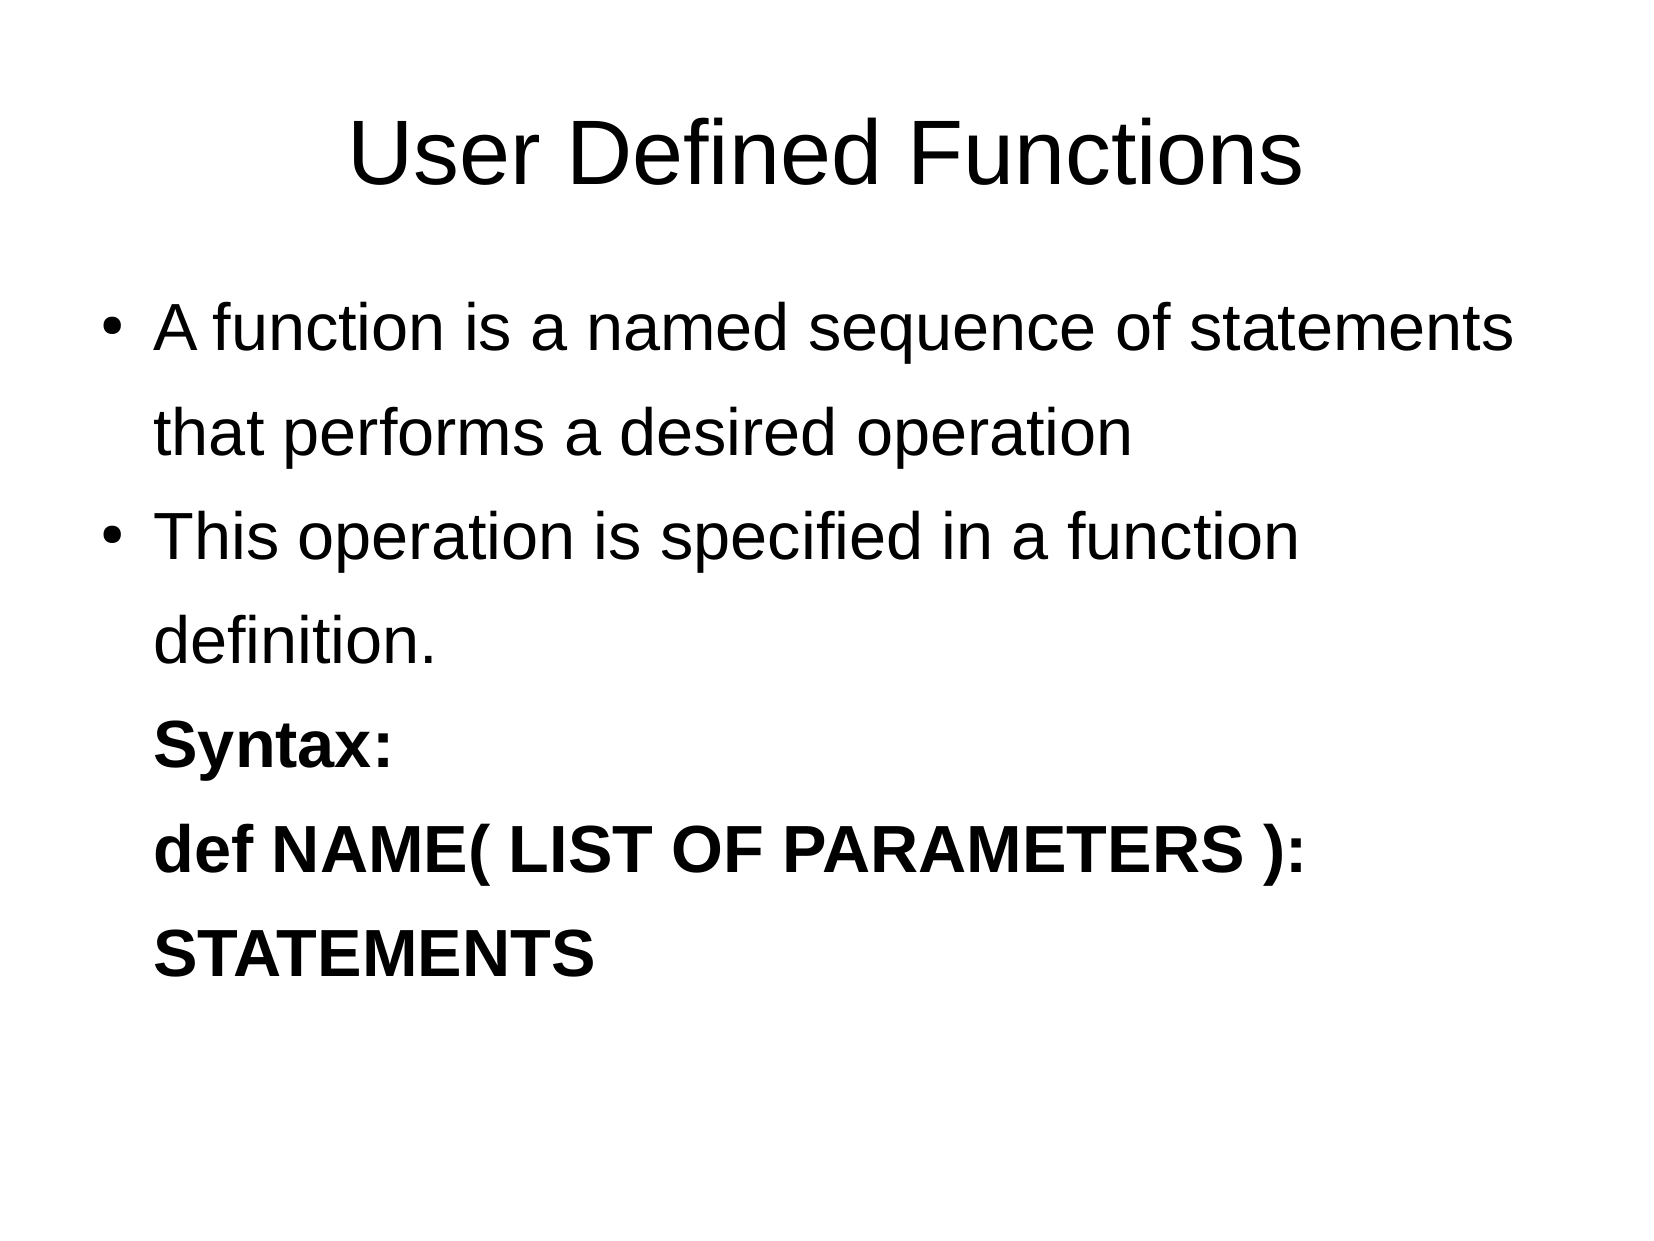

# User Defined Functions
A function is a named sequence of statements
that performs a desired operation
This operation is specified in a function
definition.
Syntax:
def NAME( LIST OF PARAMETERS ):
STATEMENTS